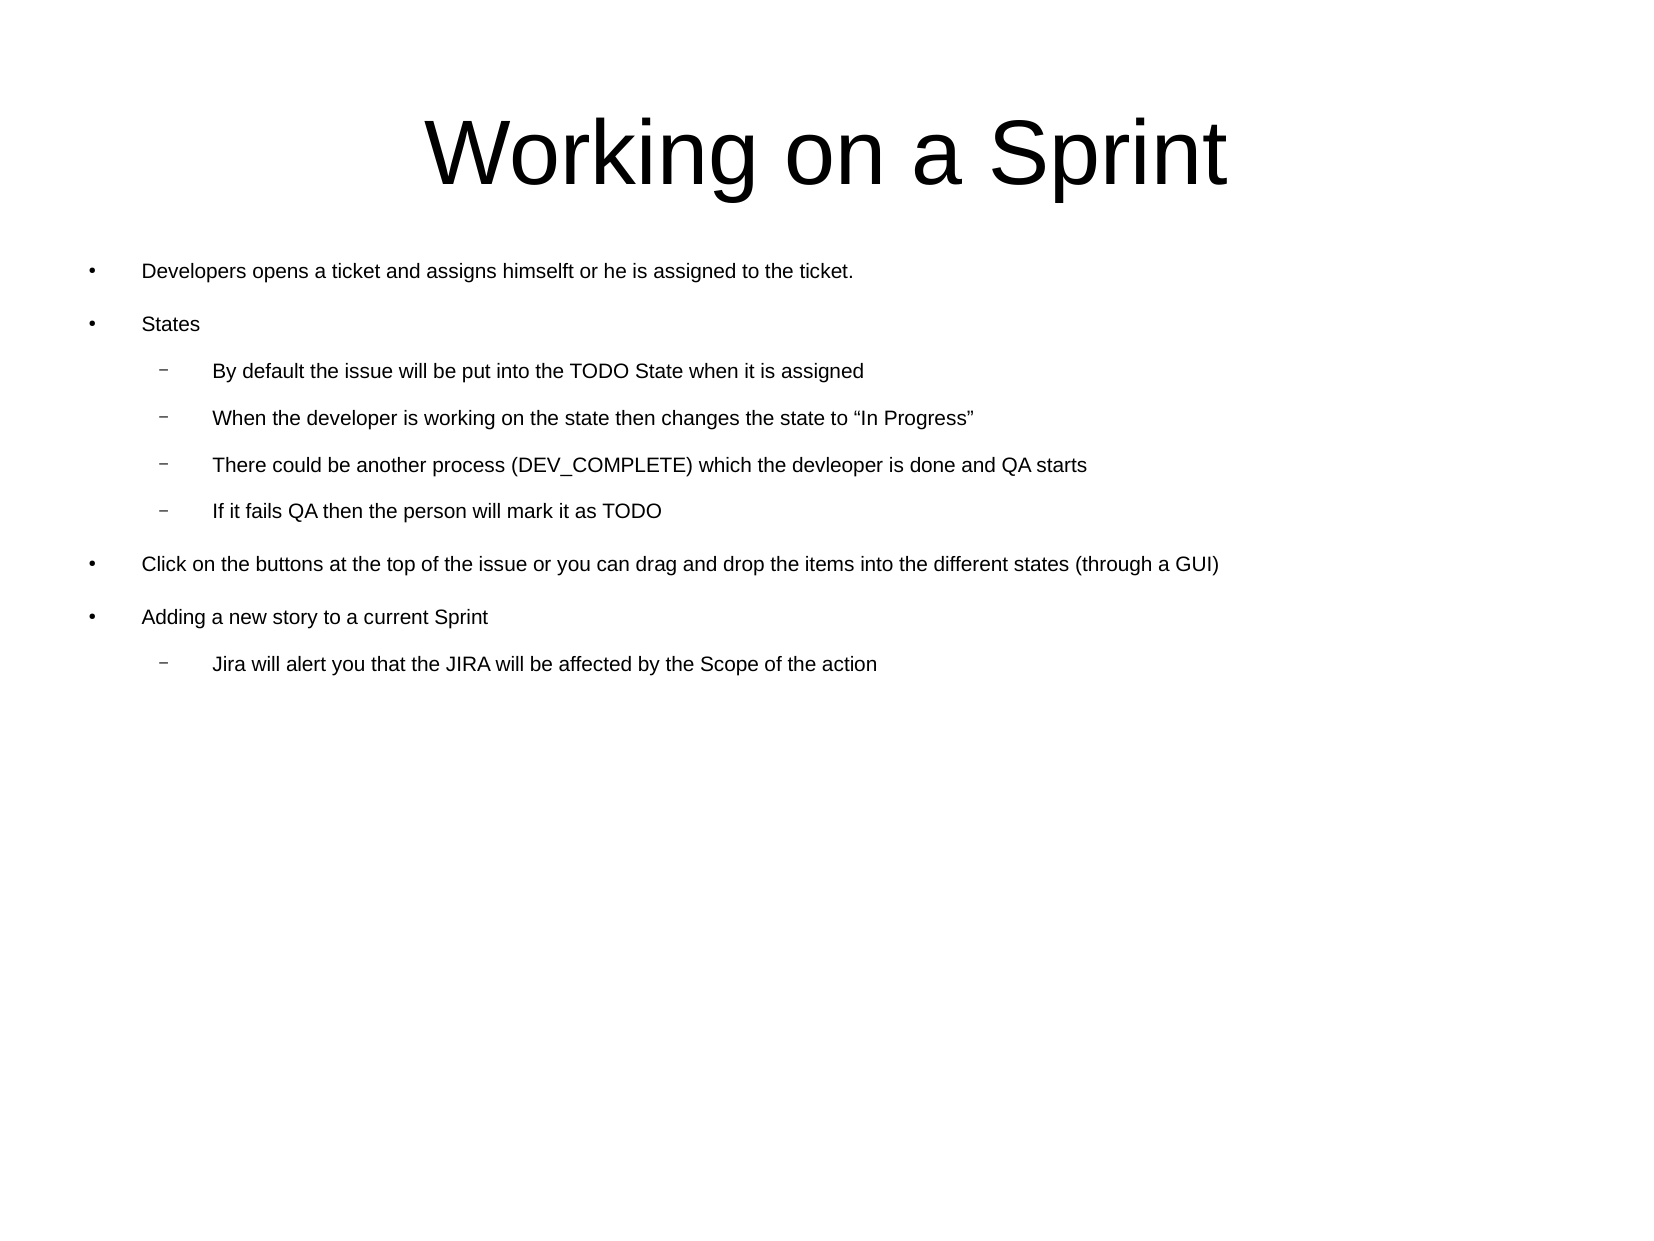

# Working on a Sprint
Developers opens a ticket and assigns himselft or he is assigned to the ticket.
States
By default the issue will be put into the TODO State when it is assigned
When the developer is working on the state then changes the state to “In Progress”
There could be another process (DEV_COMPLETE) which the devleoper is done and QA starts
If it fails QA then the person will mark it as TODO
Click on the buttons at the top of the issue or you can drag and drop the items into the different states (through a GUI)
Adding a new story to a current Sprint
Jira will alert you that the JIRA will be affected by the Scope of the action